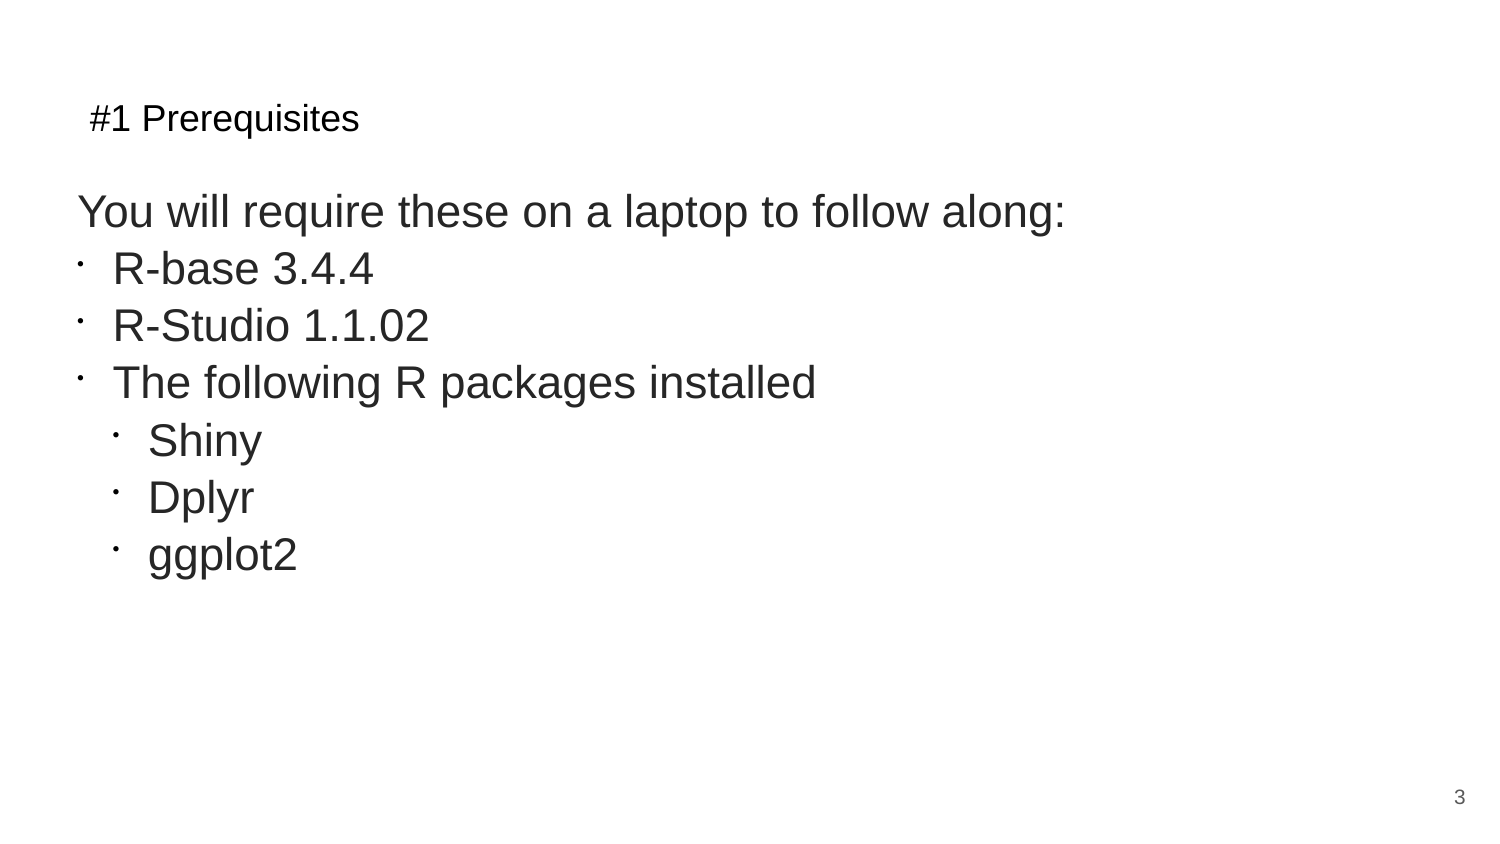

#1 Prerequisites
You will require these on a laptop to follow along:
R-base 3.4.4
R-Studio 1.1.02
The following R packages installed
Shiny
Dplyr
ggplot2